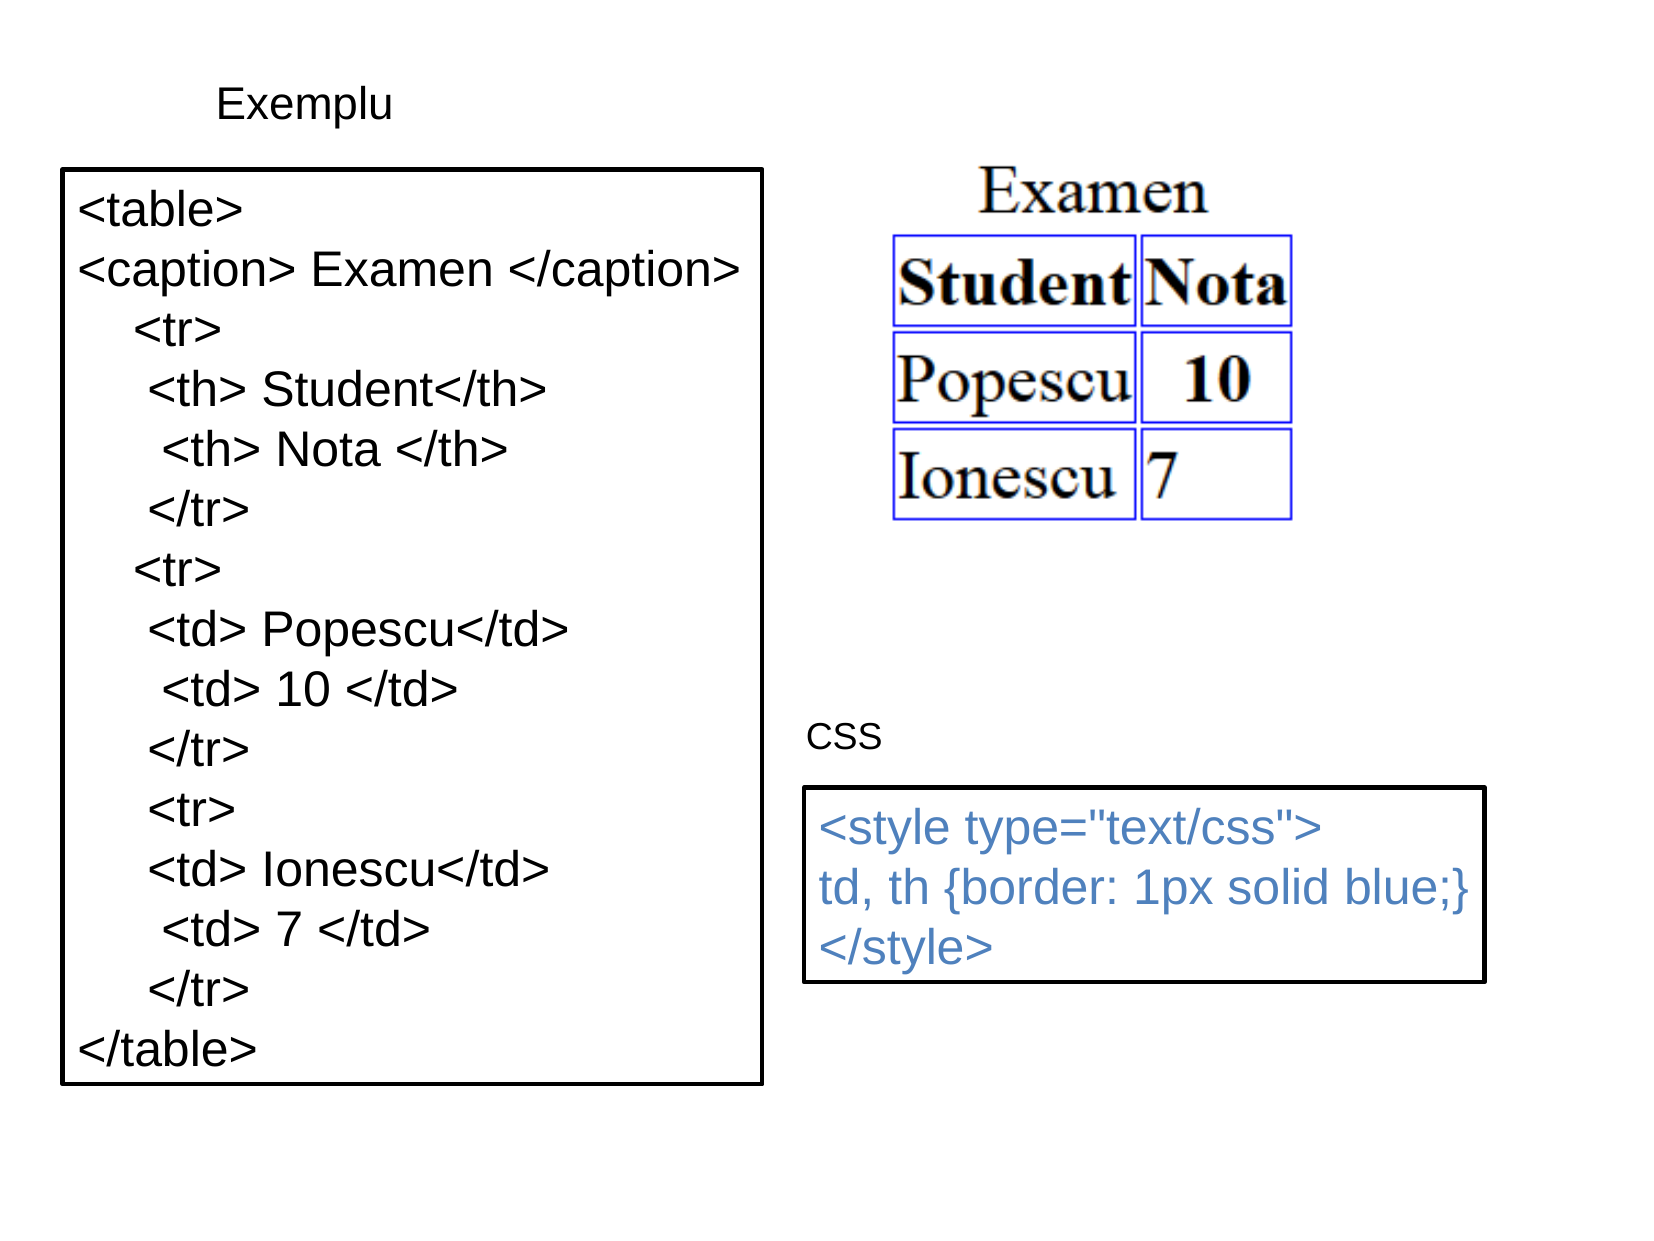

Exemplu
<table>
<caption> Examen </caption>
 <tr>
 <th> Student</th>
 <th> Nota </th>
 </tr>
 <tr>
 <td> Popescu</td>
 <td> 10 </td>
 </tr>
 <tr>
 <td> Ionescu</td>
 <td> 7 </td>
 </tr>
</table>
CSS
<style type="text/css">
td, th {border: 1px solid blue;}
</style>